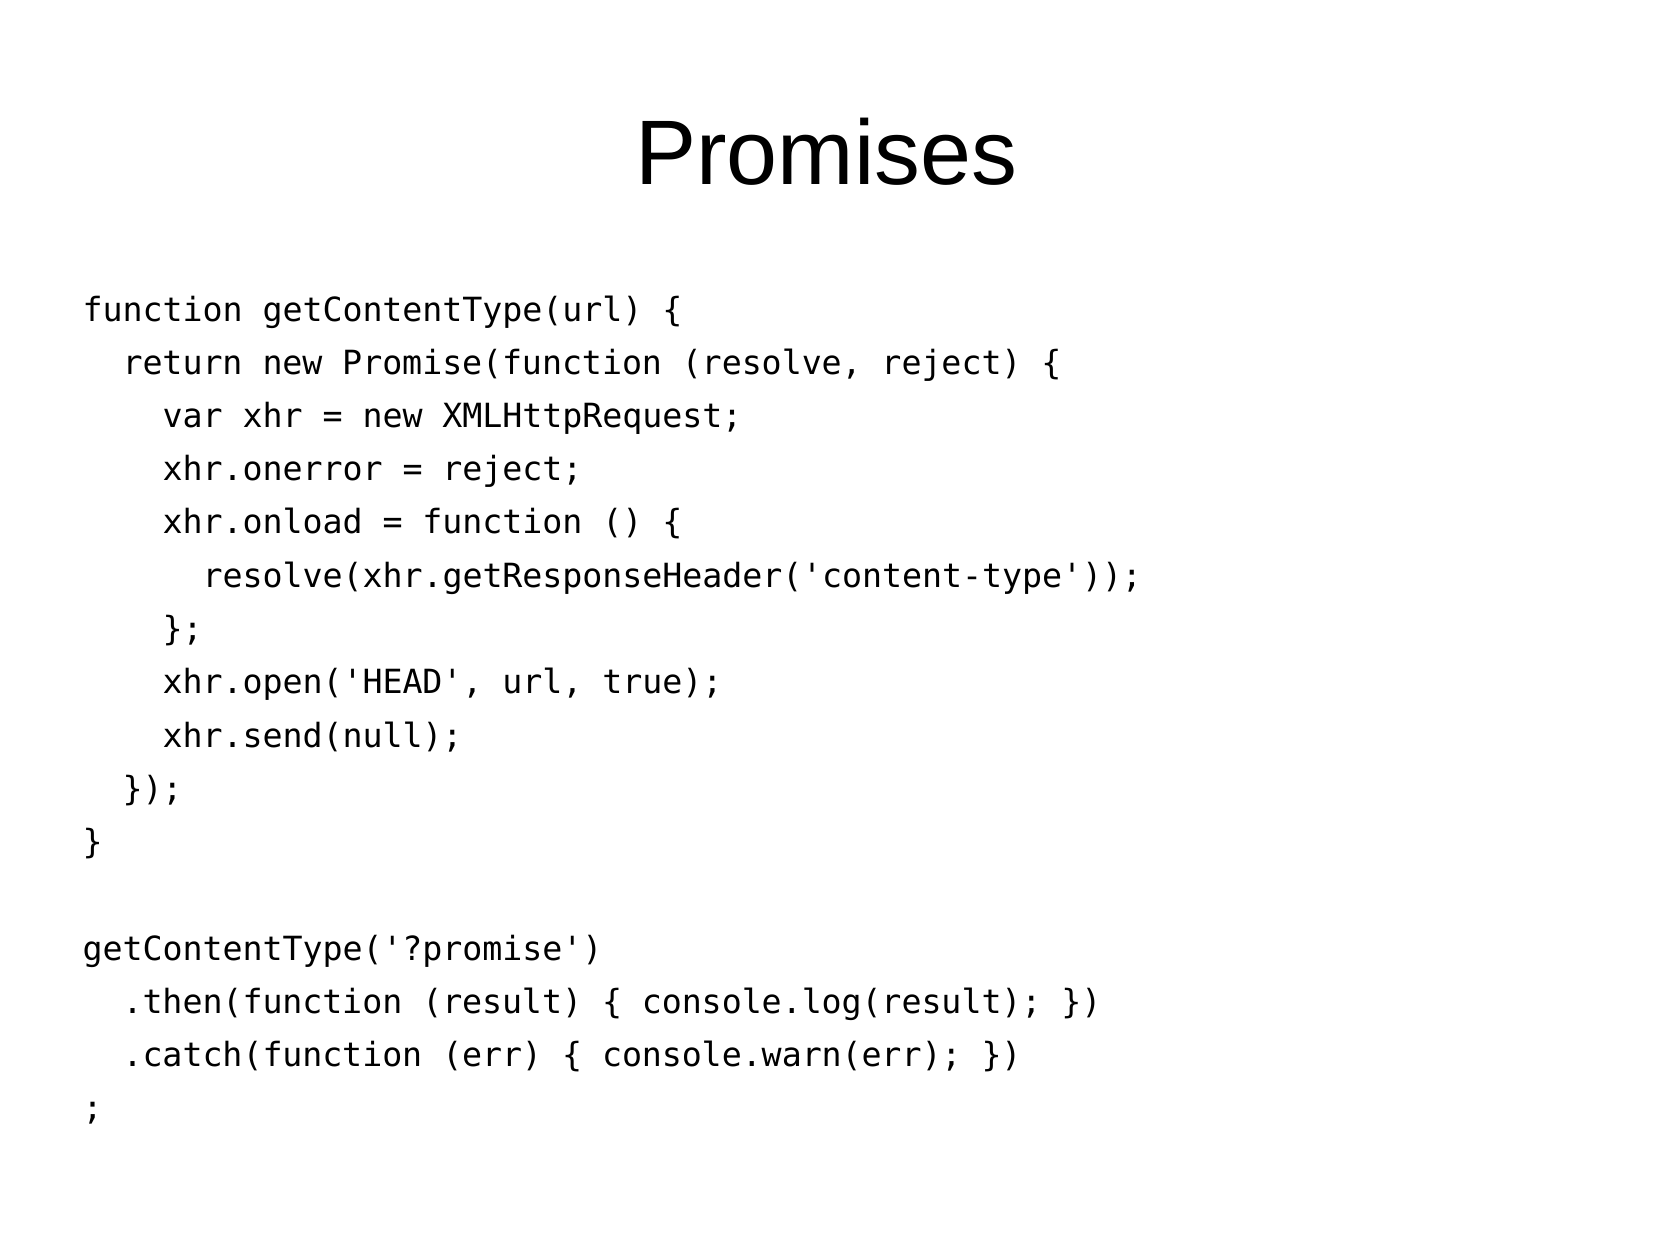

# Promises
function getContentType(url) {
 return new Promise(function (resolve, reject) {
 var xhr = new XMLHttpRequest;
 xhr.onerror = reject;
 xhr.onload = function () {
 resolve(xhr.getResponseHeader('content-type'));
 };
 xhr.open('HEAD', url, true);
 xhr.send(null);
 });
}
getContentType('?promise')
 .then(function (result) { console.log(result); })
 .catch(function (err) { console.warn(err); })
;